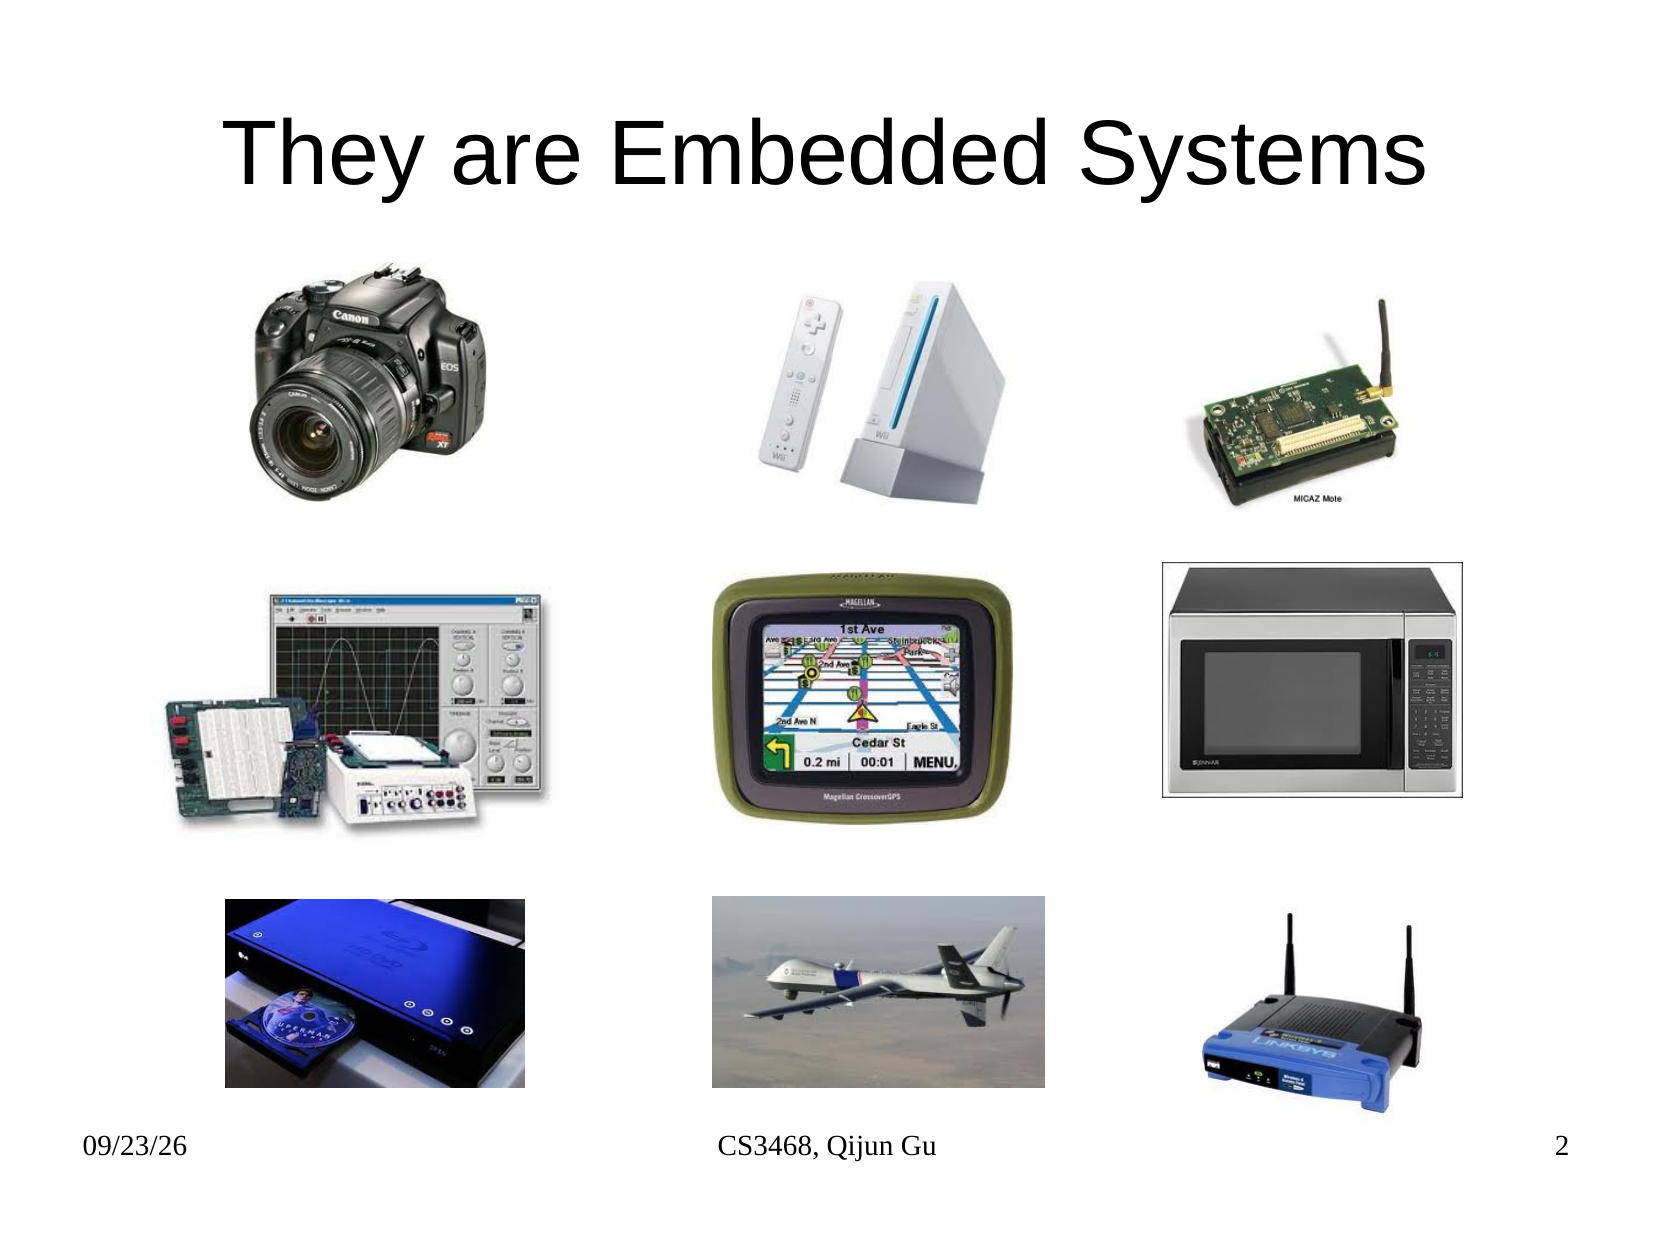

# They are Embedded Systems
CS3468, Qijun Gu
2